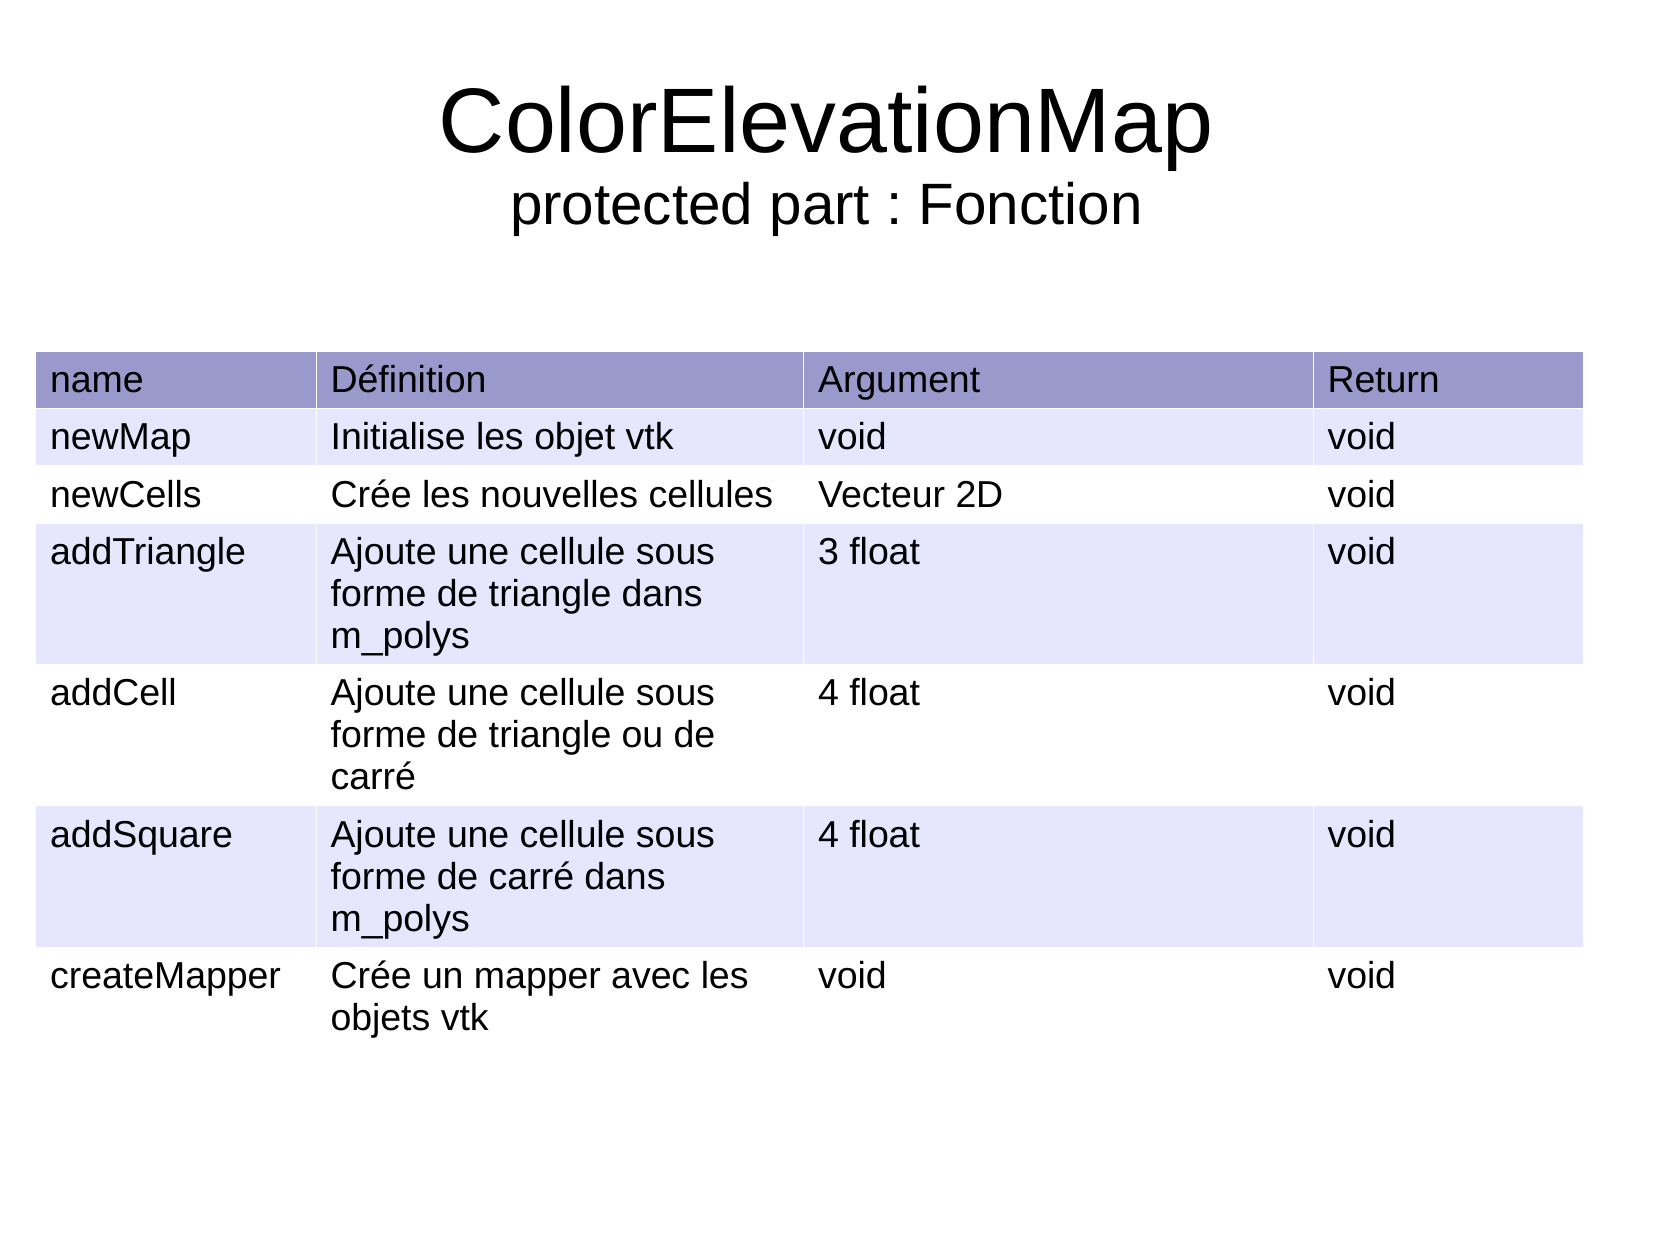

# ColorElevationMap protected part : Fonction
| name | Définition | Argument | Return |
| --- | --- | --- | --- |
| newMap | Initialise les objet vtk | void | void |
| newCells | Crée les nouvelles cellules | Vecteur 2D | void |
| addTriangle | Ajoute une cellule sous forme de triangle dans m\_polys | 3 float | void |
| addCell | Ajoute une cellule sous forme de triangle ou de carré | 4 float | void |
| addSquare | Ajoute une cellule sous forme de carré dans m\_polys | 4 float | void |
| createMapper | Crée un mapper avec les objets vtk | void | void |